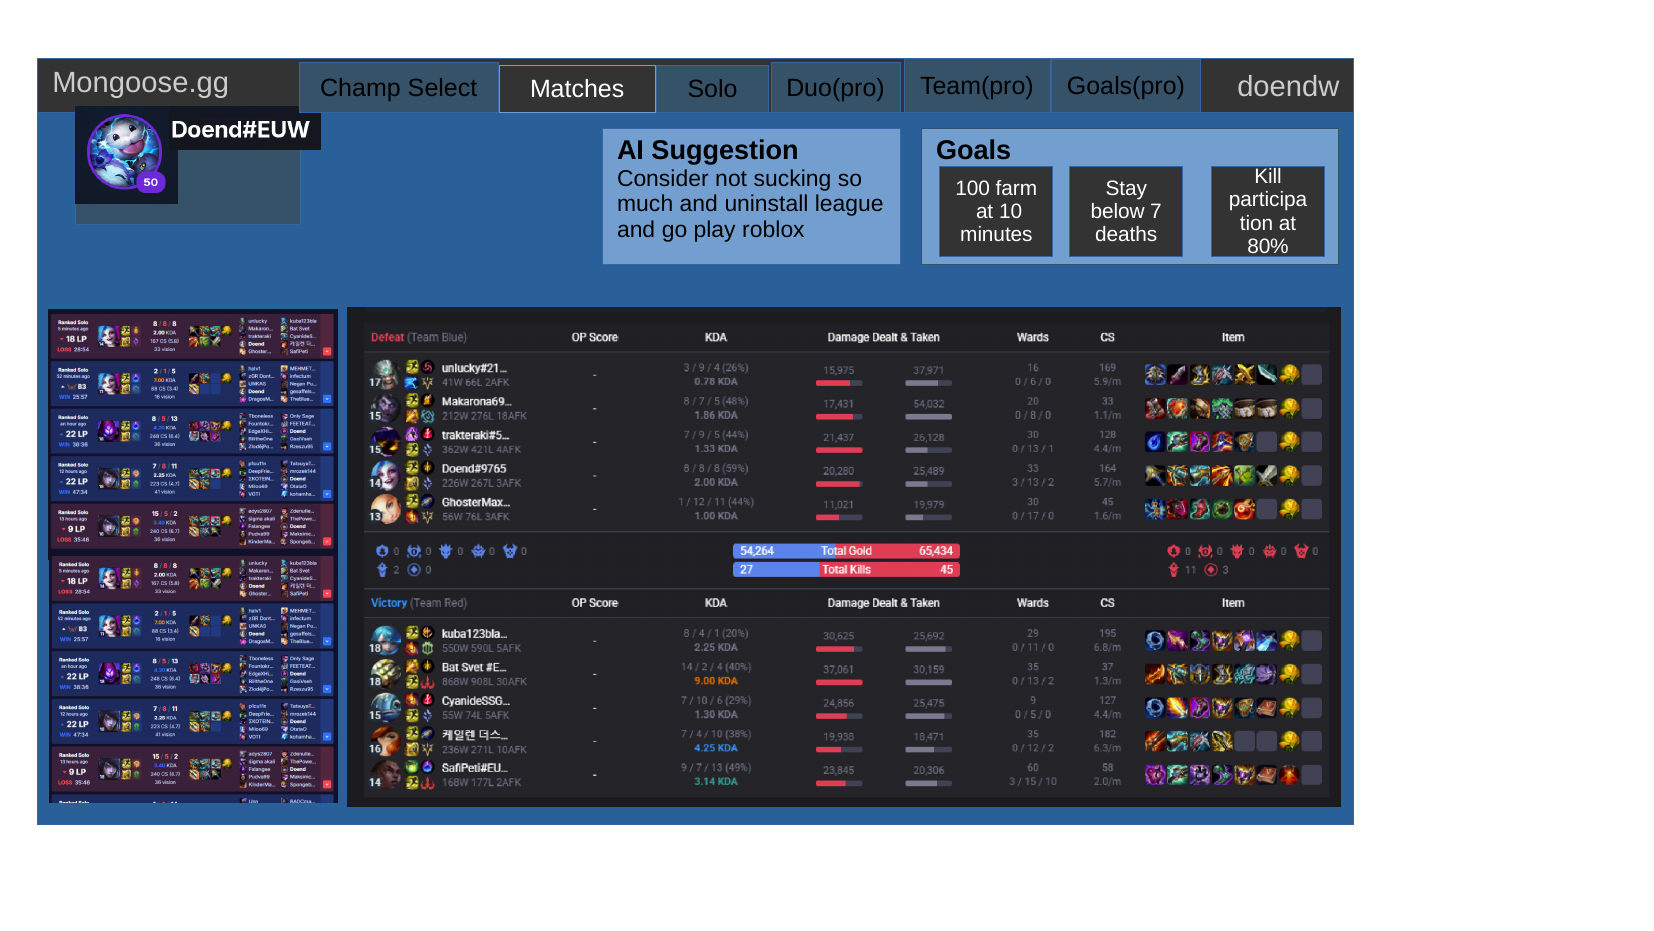

Mongoose.gg
Team(pro)
Goals(pro)
Champ Select
Duo(pro)
doendw
Solo
Matches
AI Suggestion
Consider not sucking so much and uninstall league and go play roblox
Goals
100 farm at 10 minutes
Stay below 7 deaths
Kill participation at 80%